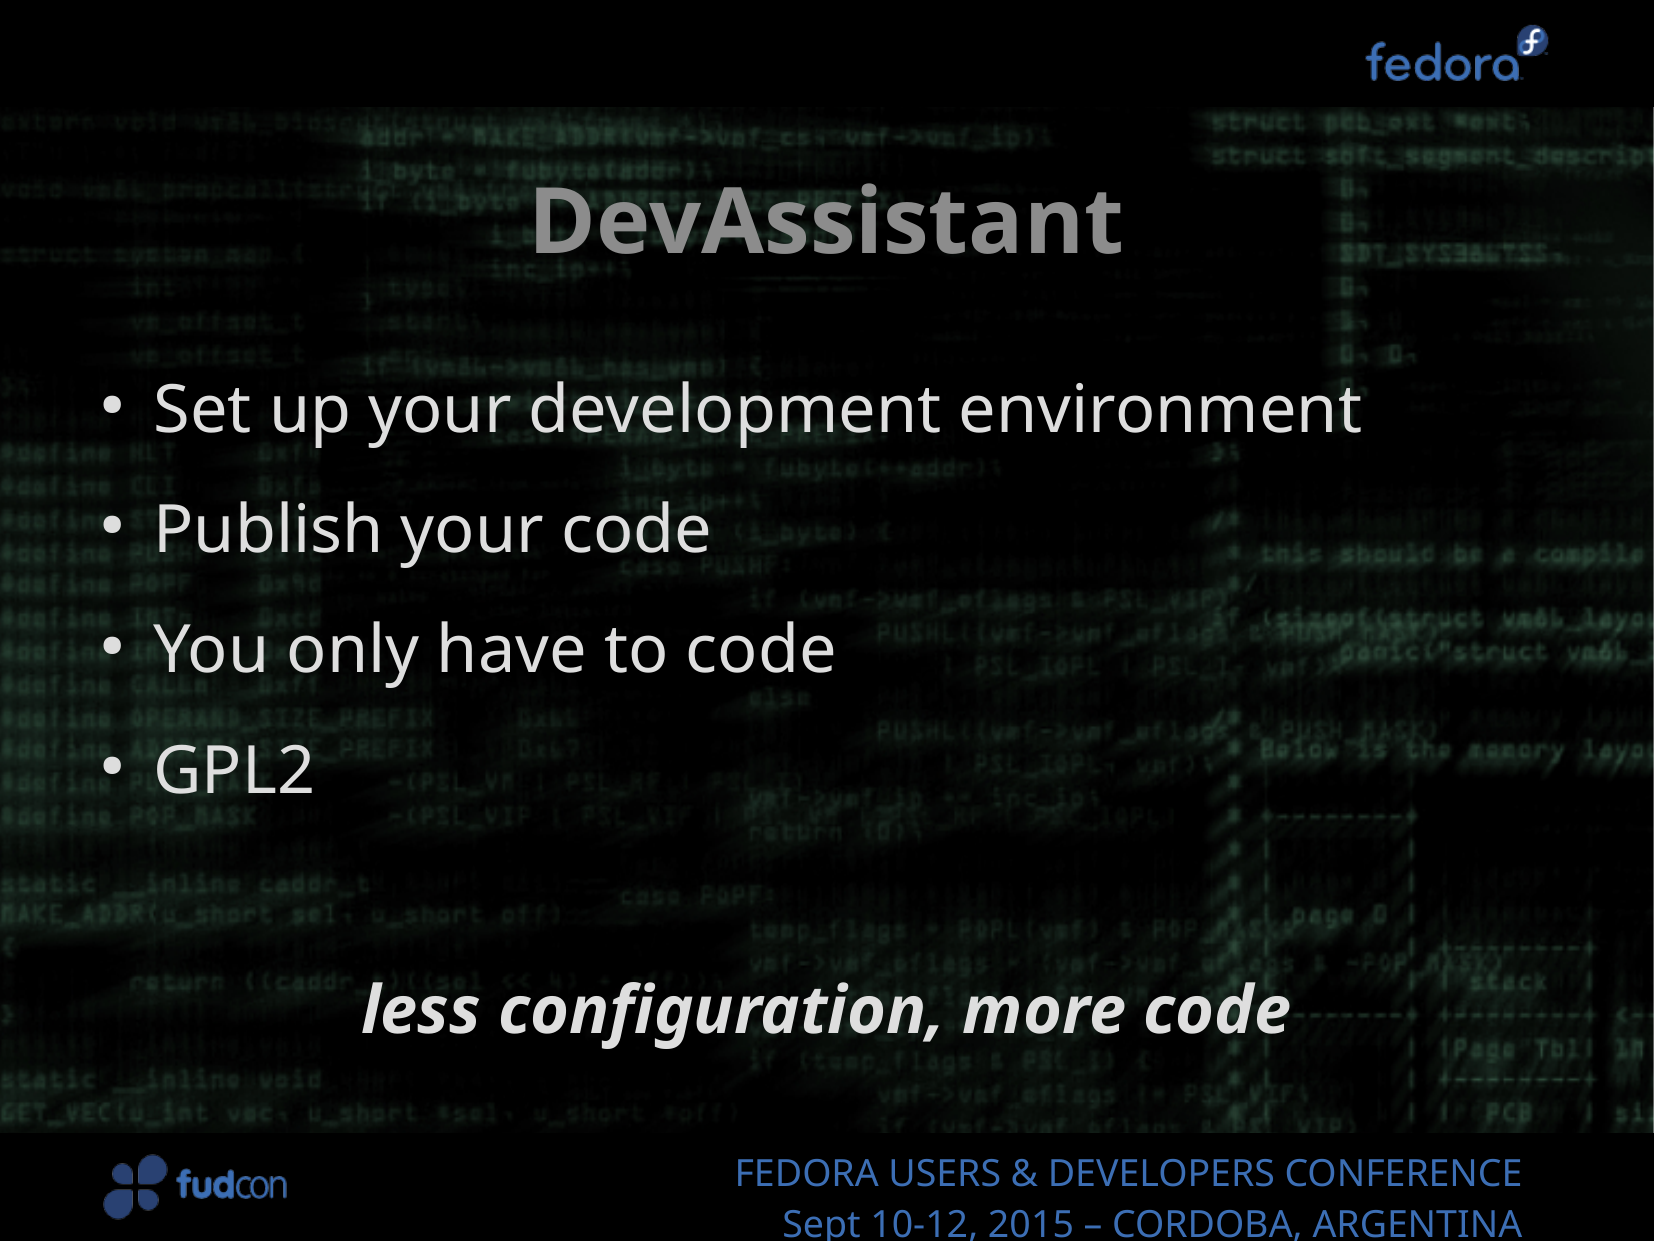

# DevAssistant
Set up your development environment
Publish your code
You only have to code
GPL2
less configuration, more code